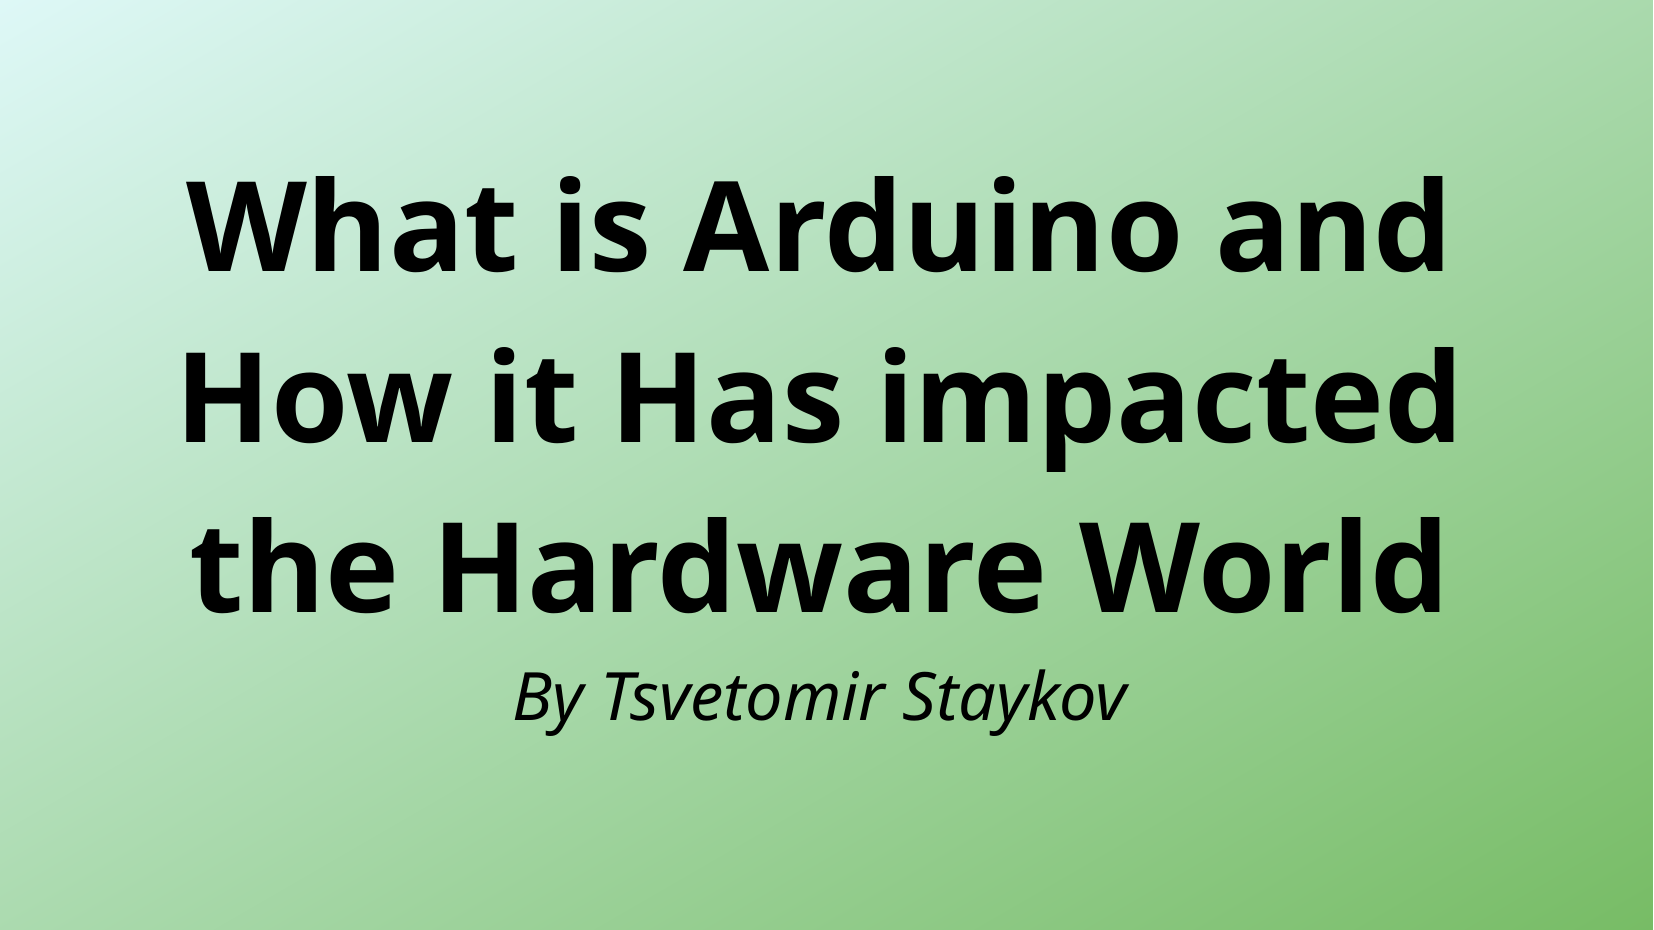

What is Arduino and How it Has impacted the Hardware World
By Tsvetomir Staykov